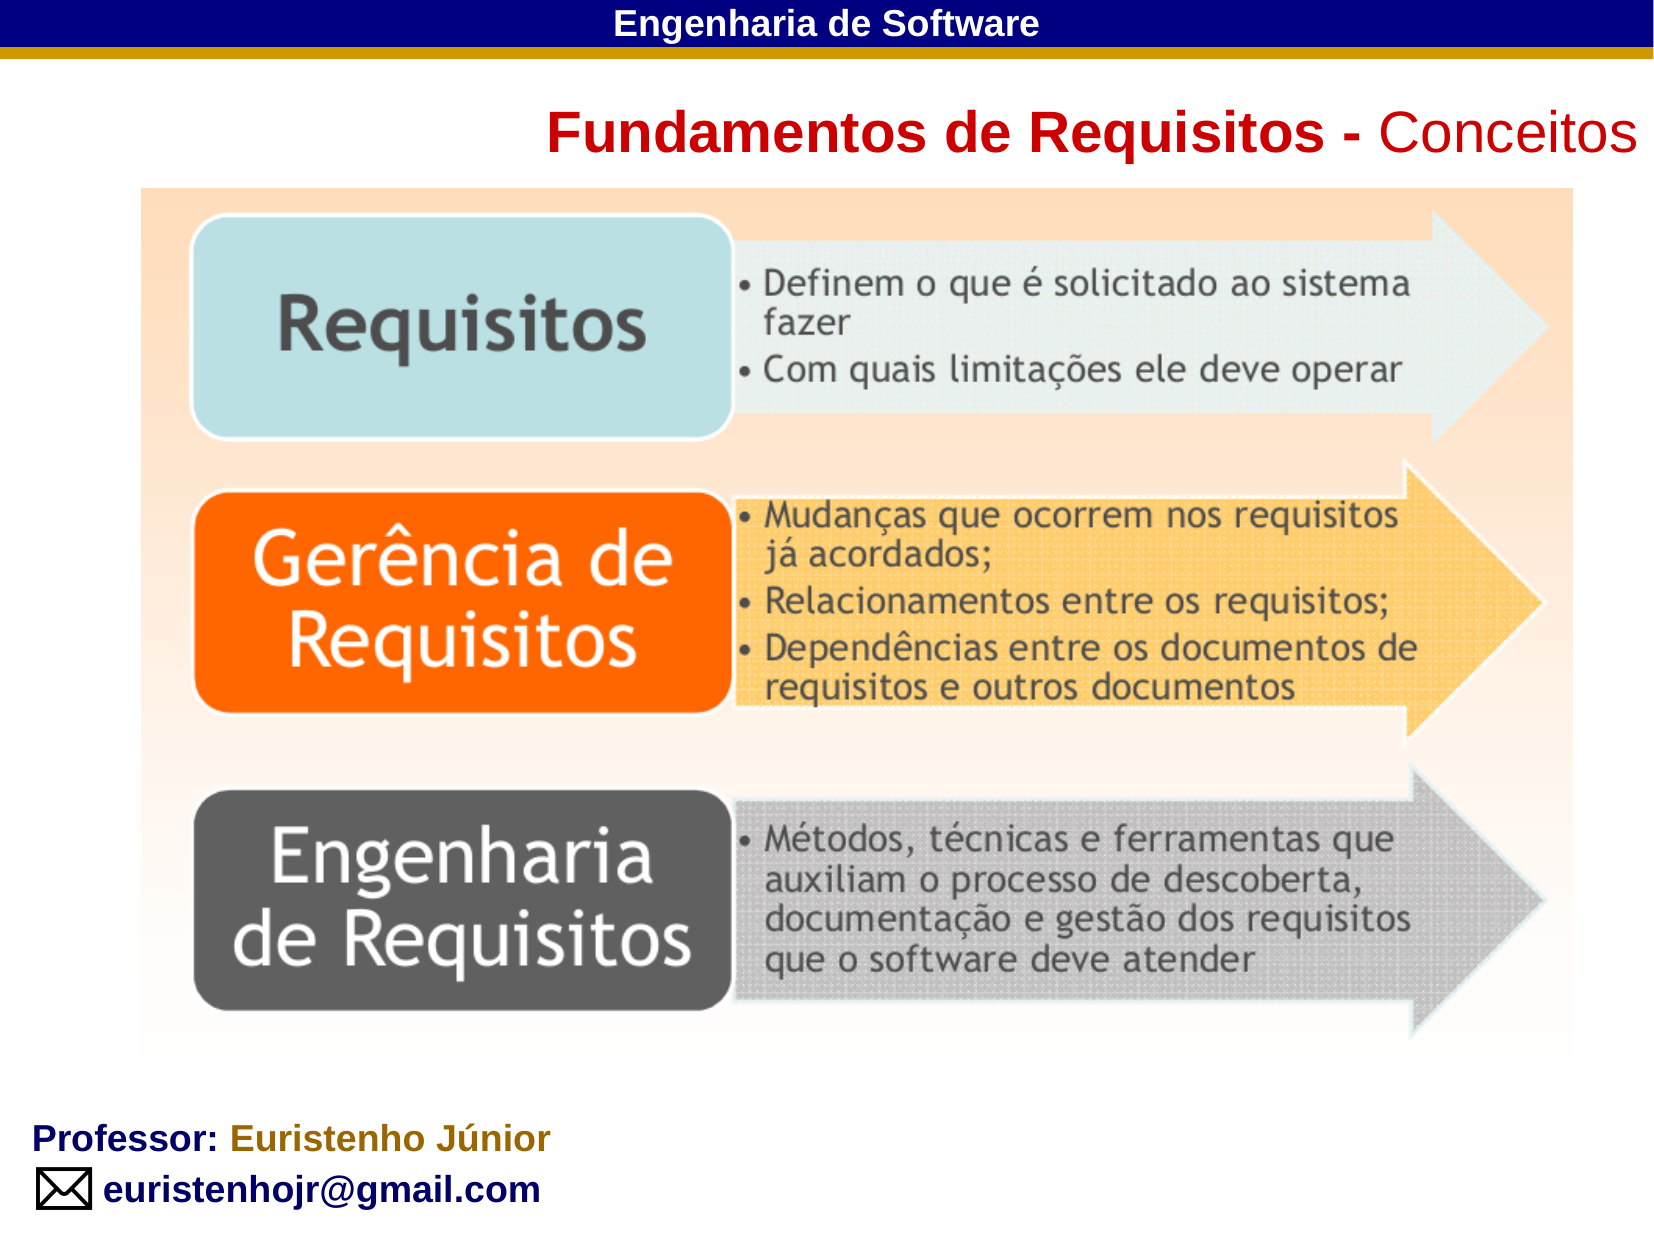

Engenharia de Software
Fundamentos de Requisitos - Conceitos
Professor: Euristenho Júnior
euristenhojr@gmail.com